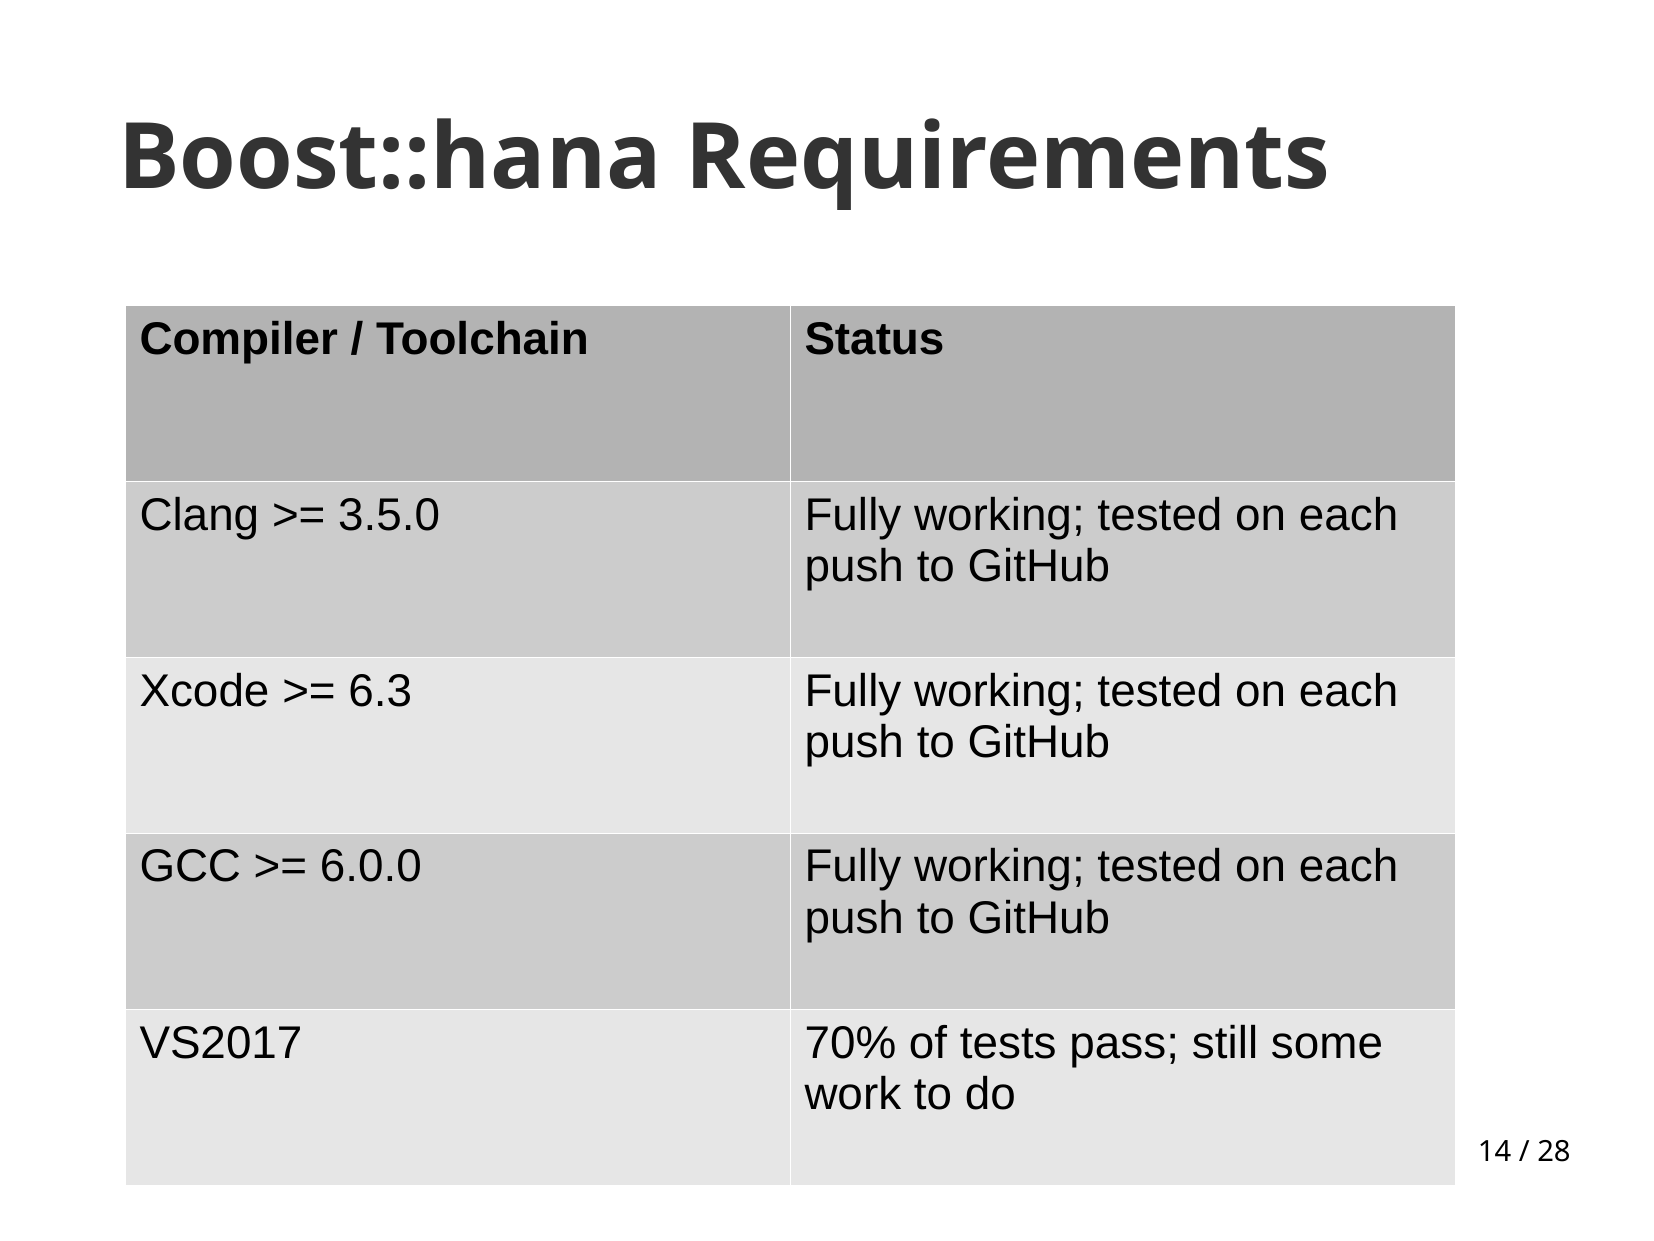

# Boost::hana Requirements
| Compiler / Toolchain | Status |
| --- | --- |
| Clang >= 3.5.0 | Fully working; tested on each push to GitHub |
| Xcode >= 6.3 | Fully working; tested on each push to GitHub |
| GCC >= 6.0.0 | Fully working; tested on each push to GitHub |
| VS2017 | 70% of tests pass; still some work to do |
14